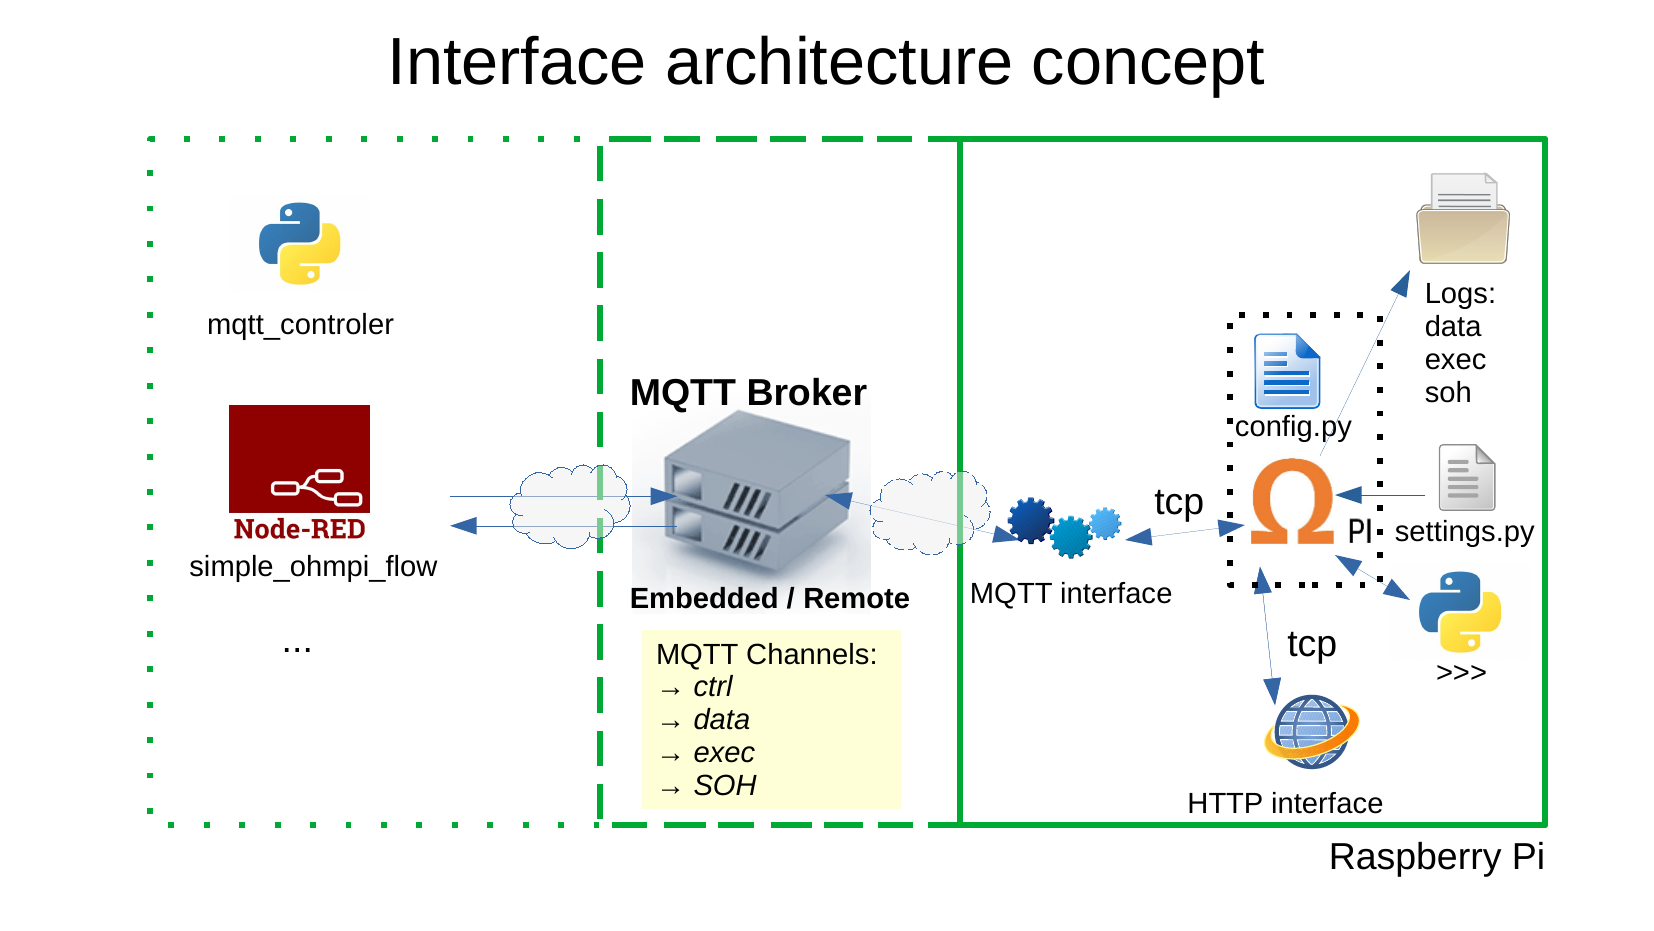

# Interface architecture concept
Logs:
data
exec
soh
mqtt_controler
MQTT Broker
Embedded / Remote
config.py
tcp
settings.py
simple_ohmpi_flow
MQTT interface
...
tcp
MQTT Channels:
→ ctrl
→ data
→ exec
→ SOH
>>>
HTTP interface
Raspberry Pi